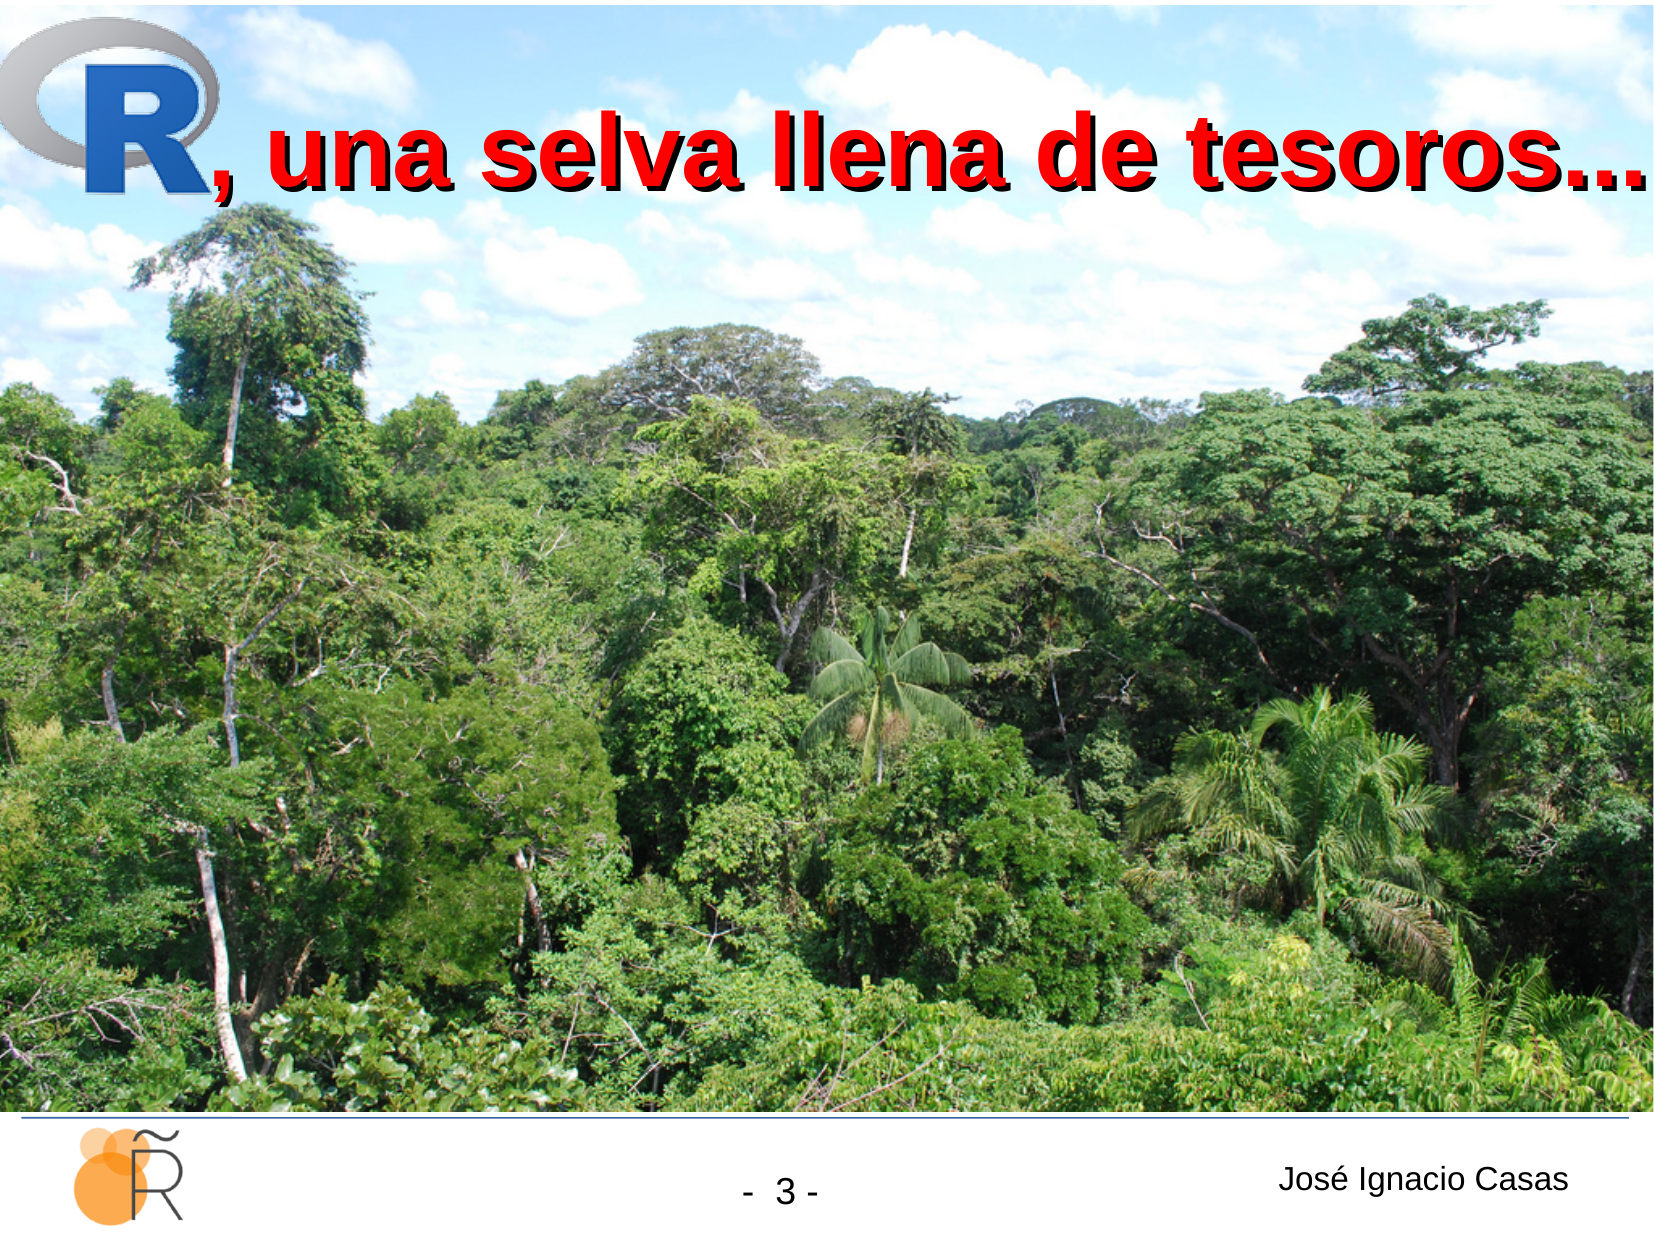

# , una selva llena de tesoros...
3